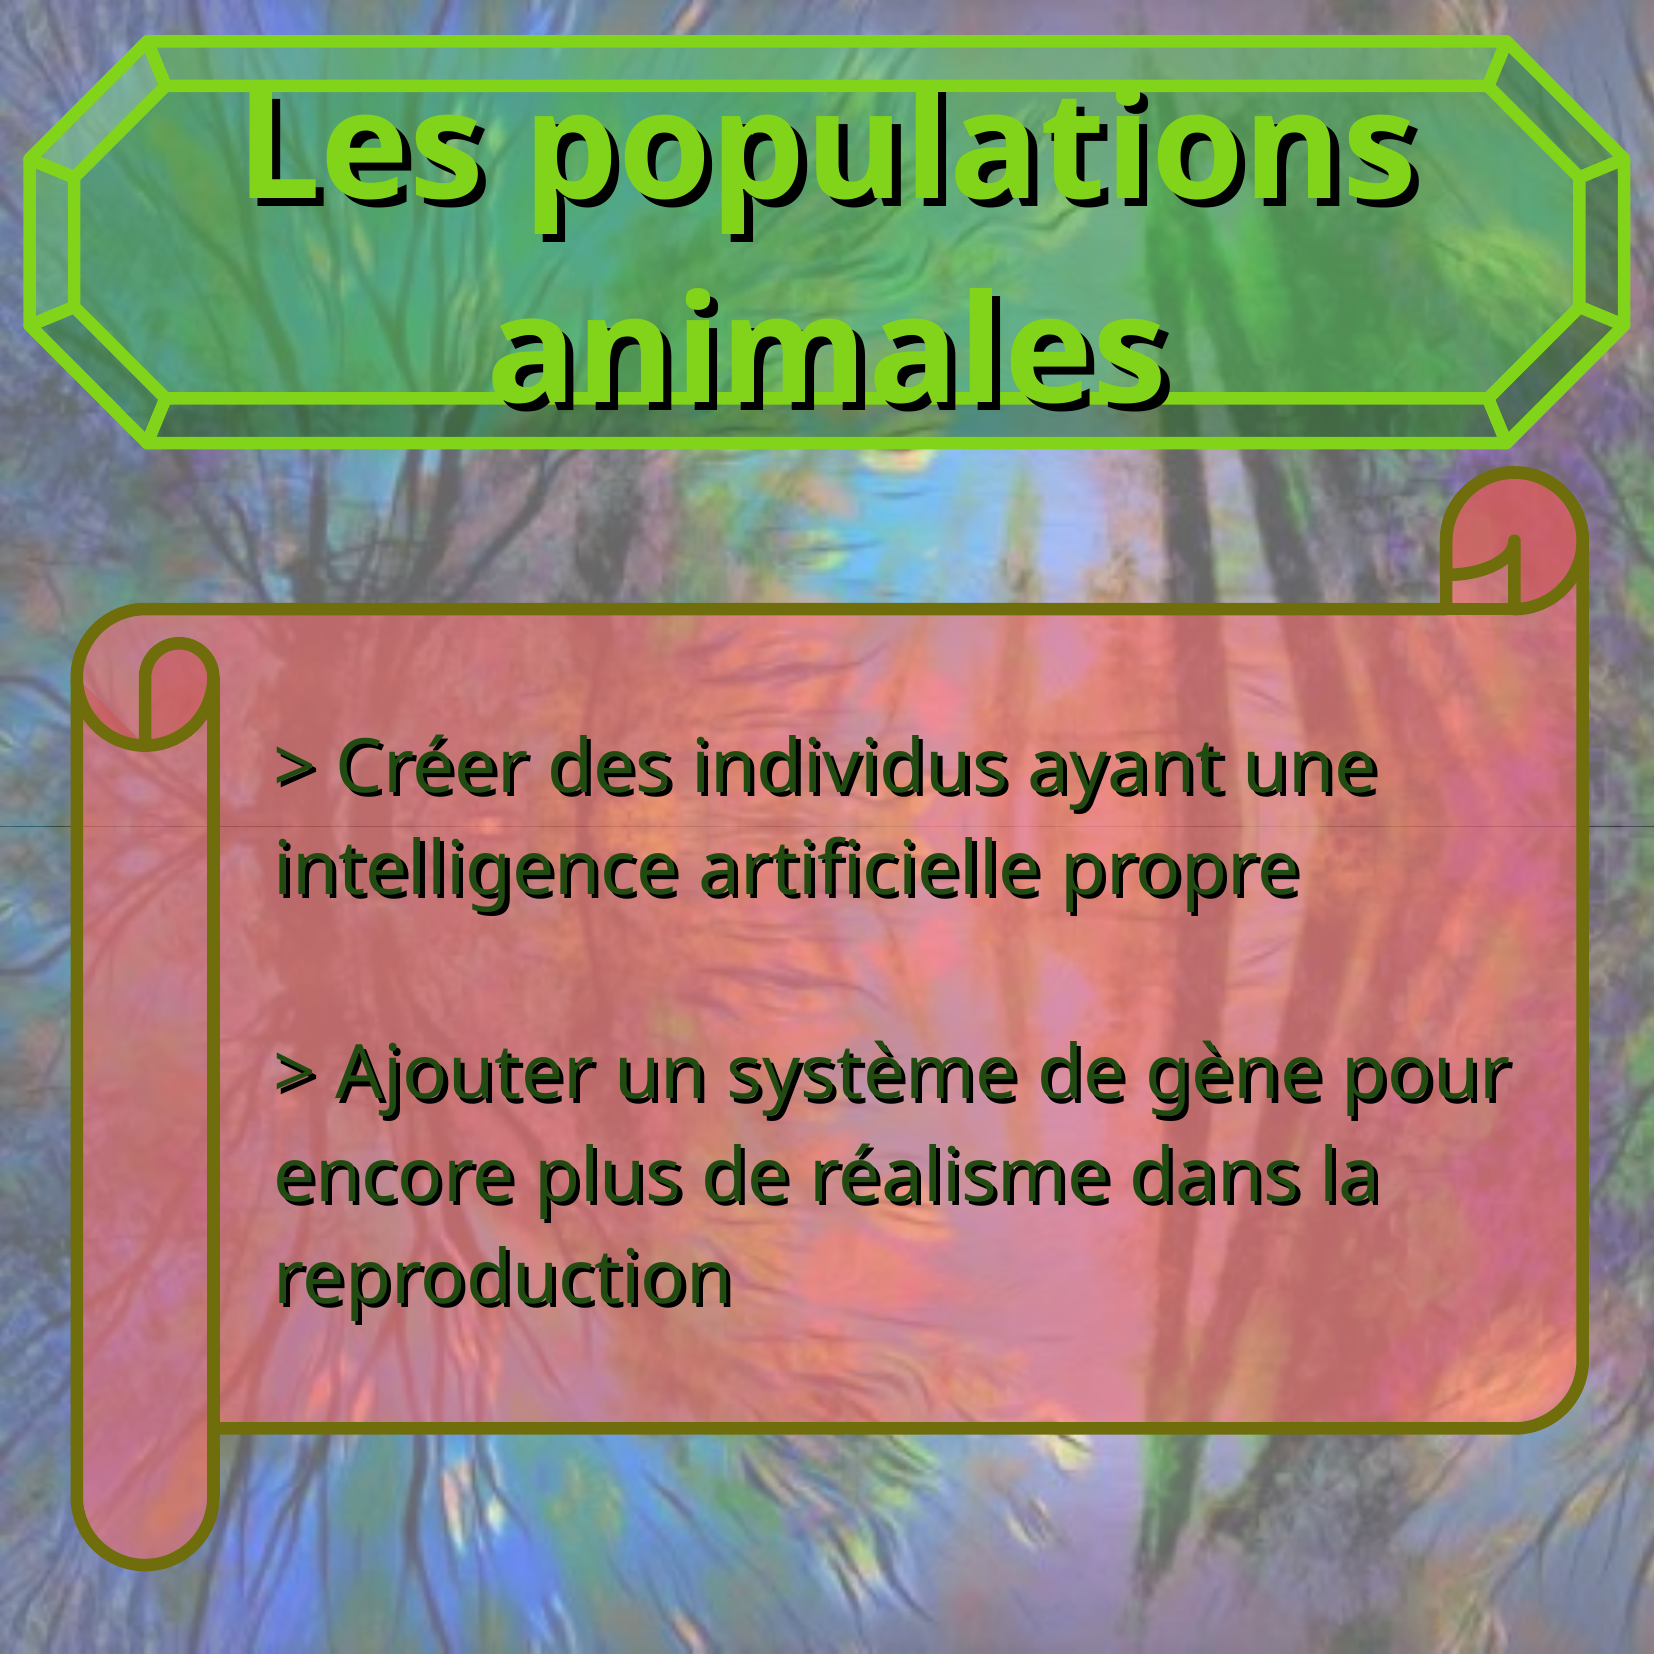

Les populations animales
 > Créer des individus ayant une
 intelligence artificielle propre
 > Ajouter un système de gène pour
 encore plus de réalisme dans la
 reproduction